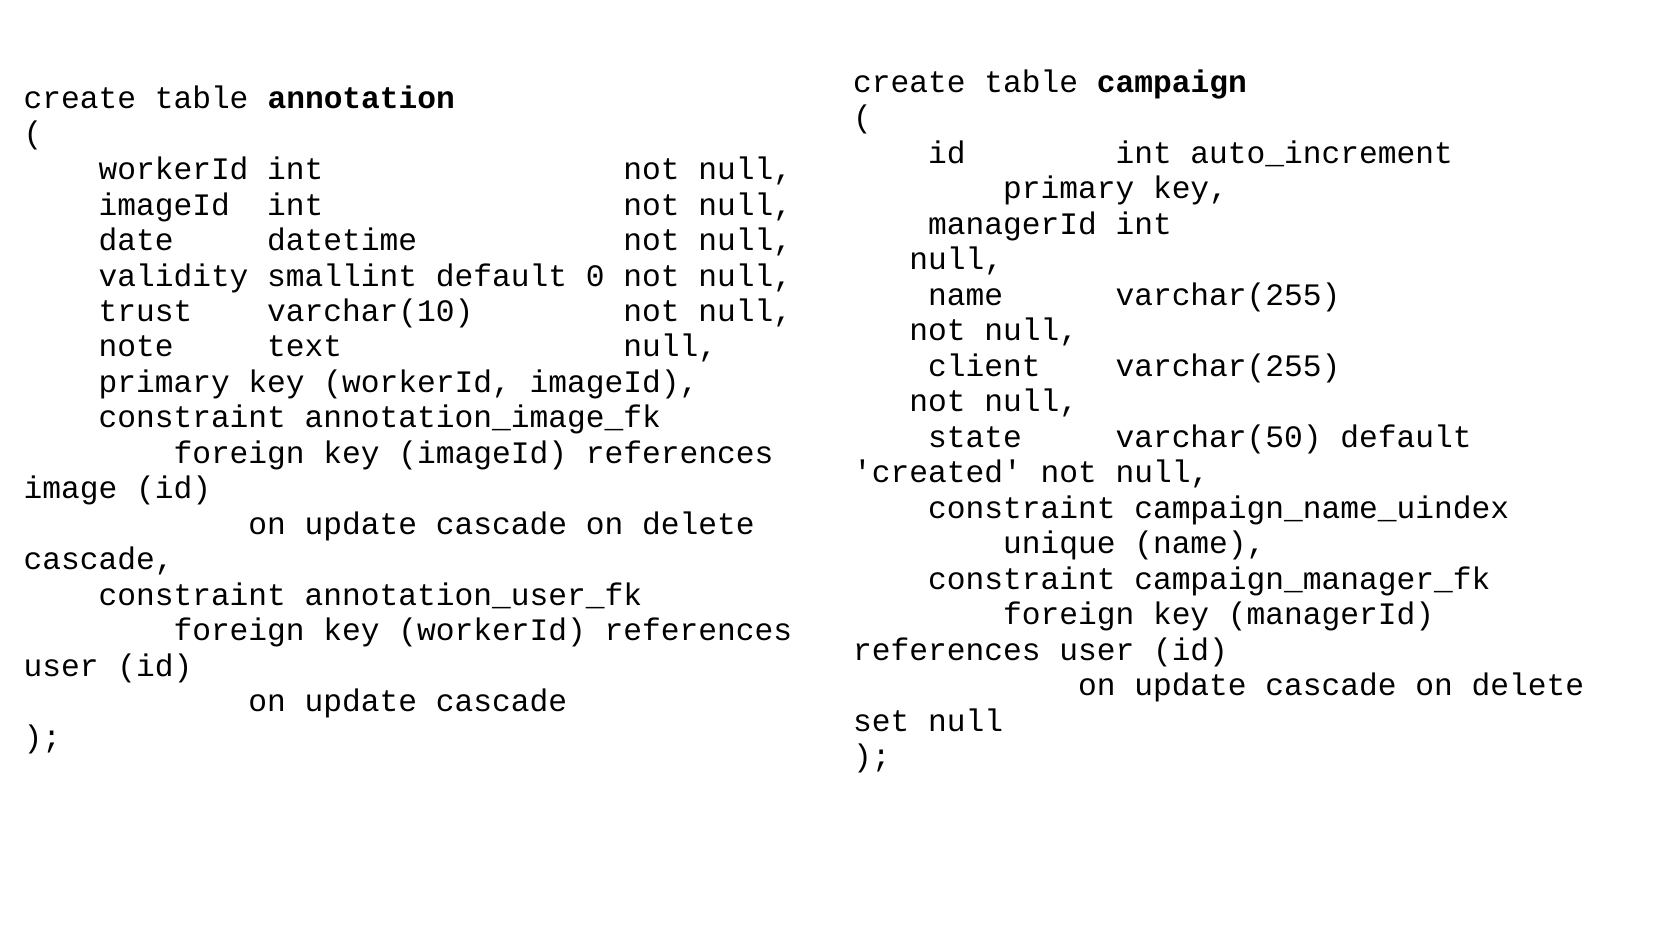

create table campaign
(
 id int auto_increment
 primary key,
 managerId int null,
 name varchar(255) not null,
 client varchar(255) not null,
 state varchar(50) default 'created' not null,
 constraint campaign_name_uindex
 unique (name),
 constraint campaign_manager_fk
 foreign key (managerId) references user (id)
 on update cascade on delete set null
);
# create table annotation ( workerId int not null, imageId int not null, date datetime not null, validity smallint default 0 not null, trust varchar(10) not null, note text null, primary key (workerId, imageId), constraint annotation_image_fk foreign key (imageId) references image (id) on update cascade on delete cascade, constraint annotation_user_fk foreign key (workerId) references user (id) on update cascade );